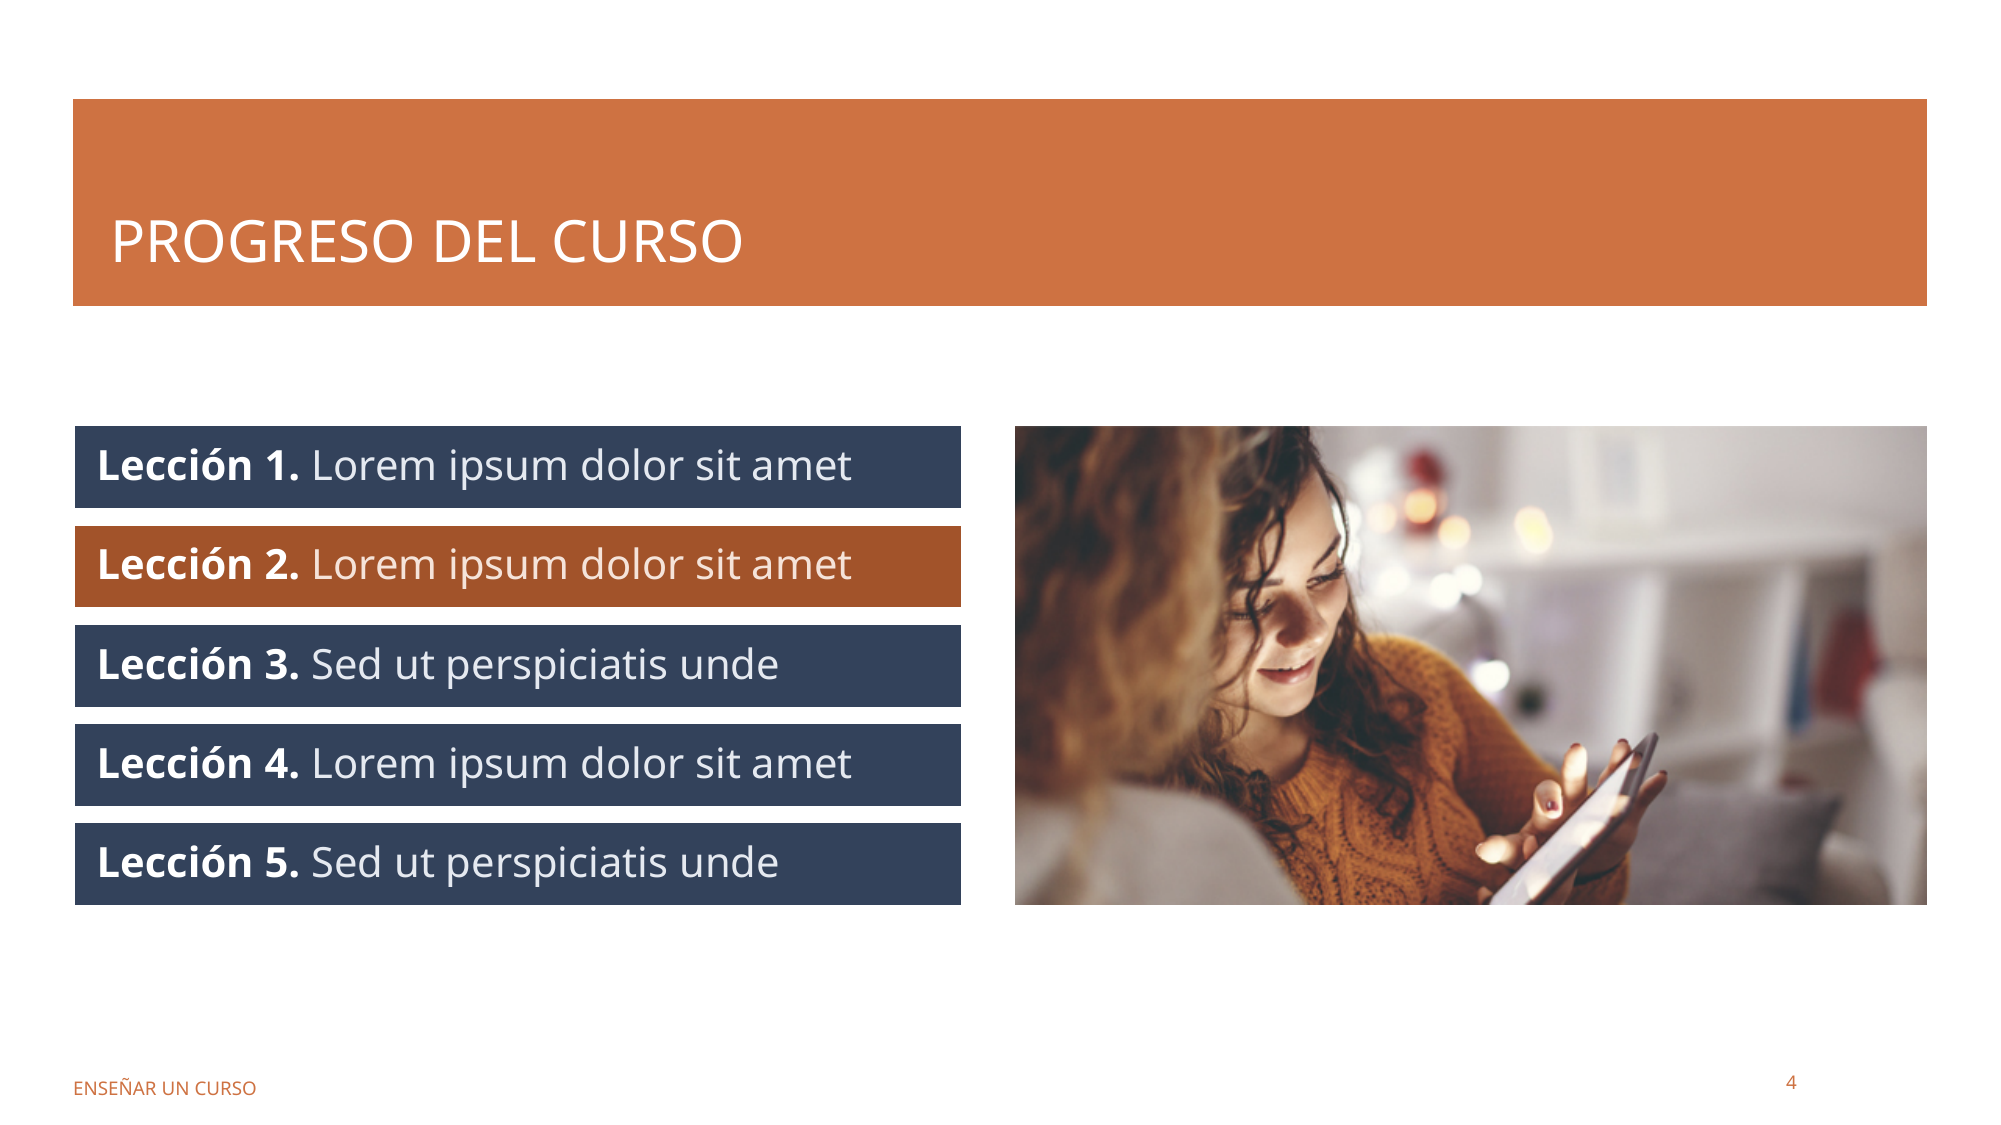

# PROGRESO del curso
Lección 1. Lorem ipsum dolor sit amet
Lección 2. Lorem ipsum dolor sit amet
Lección 3. Sed ut perspiciatis unde
Lección 4. Lorem ipsum dolor sit amet
Lección 5. Sed ut perspiciatis unde
Enseñar un curso